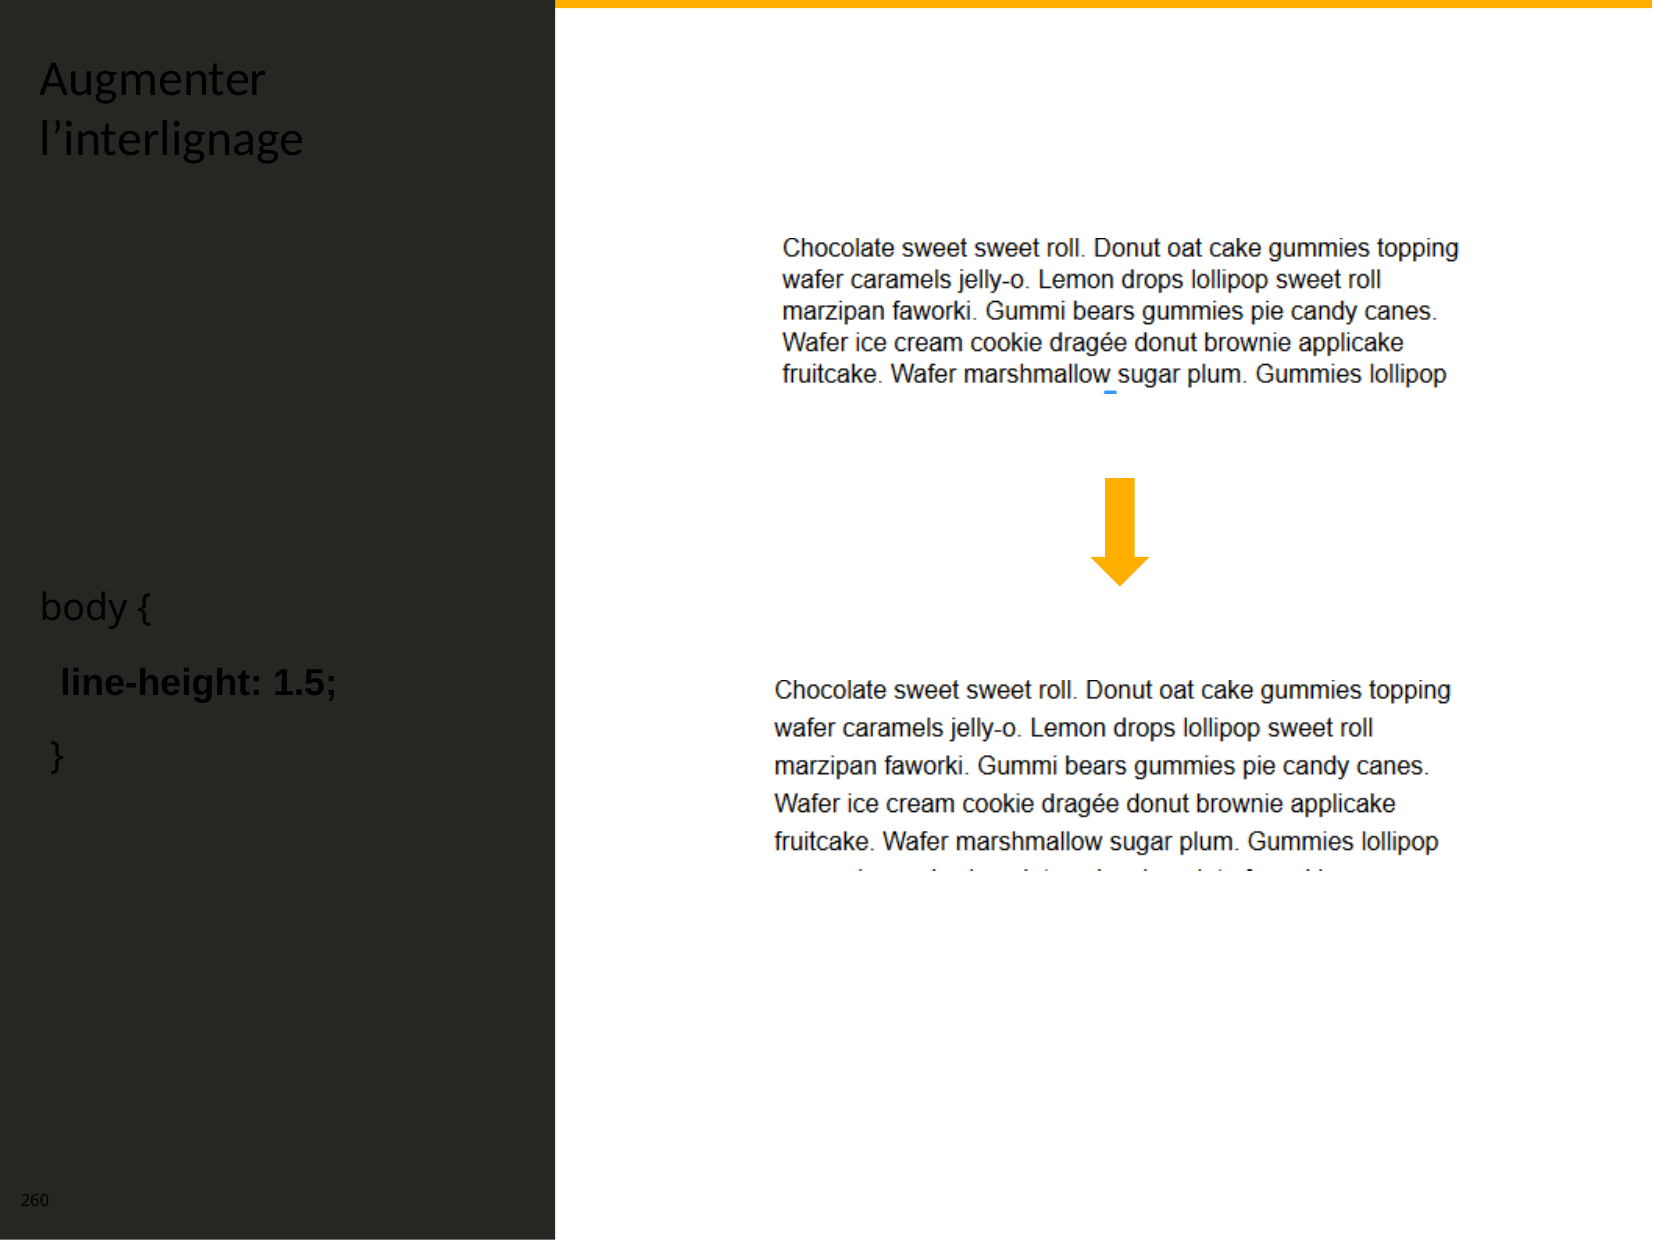

# Augmenter l’interlignage
body {
line-height: 1.5;
}
260